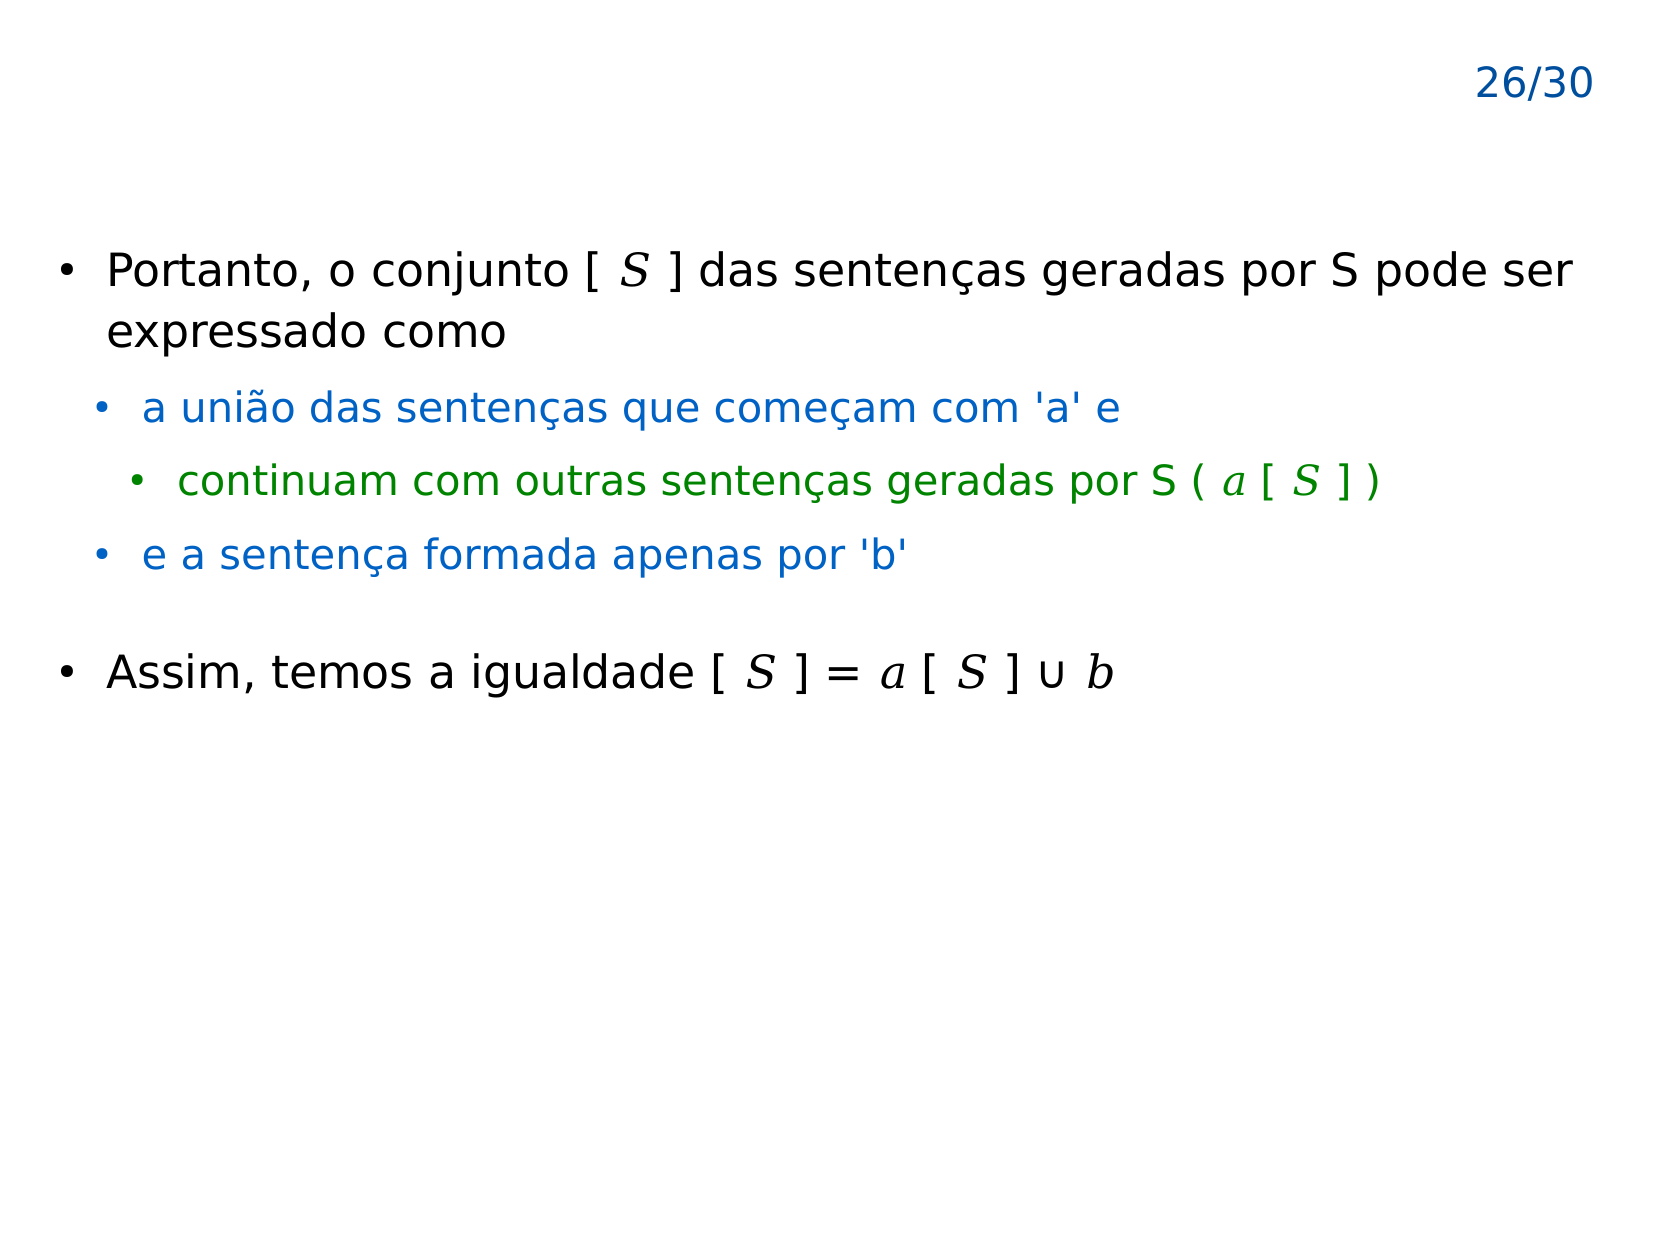

#
26
Portanto, o conjunto [ 𝑆 ] das sentenças geradas por S pode ser expressado como
a união das sentenças que começam com 'a' e
continuam com outras sentenças geradas por S ( 𝑎 [ 𝑆 ] )
e a sentença formada apenas por 'b'
Assim, temos a igualdade [ 𝑆 ] = 𝑎 [ 𝑆 ] ∪ 𝑏